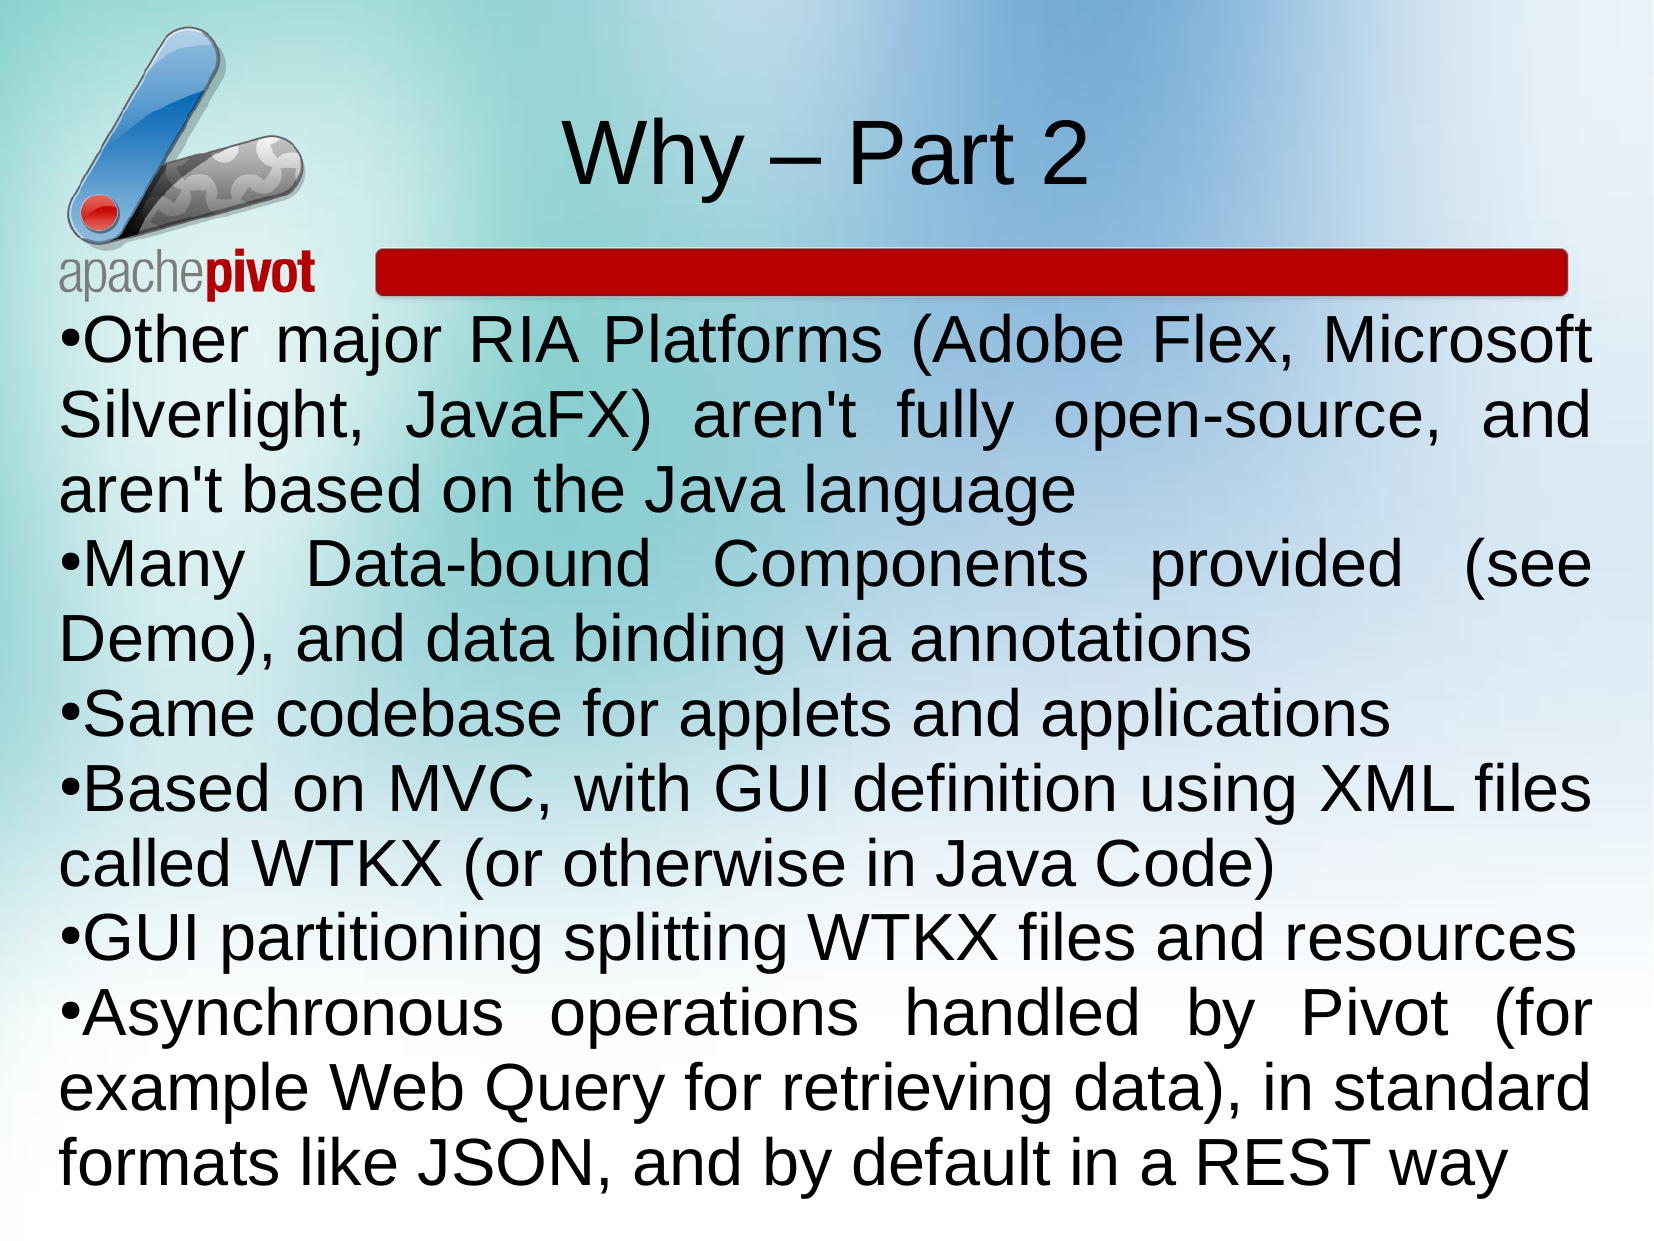

# Why – Part 2
Other major RIA Platforms (Adobe Flex, Microsoft Silverlight, JavaFX) aren't fully open-source, and aren't based on the Java language
Many Data-bound Components provided (see Demo), and data binding via annotations
Same codebase for applets and applications
Based on MVC, with GUI definition using XML files called WTKX (or otherwise in Java Code)
GUI partitioning splitting WTKX files and resources
Asynchronous operations handled by Pivot (for example Web Query for retrieving data), in standard formats like JSON, and by default in a REST way
5